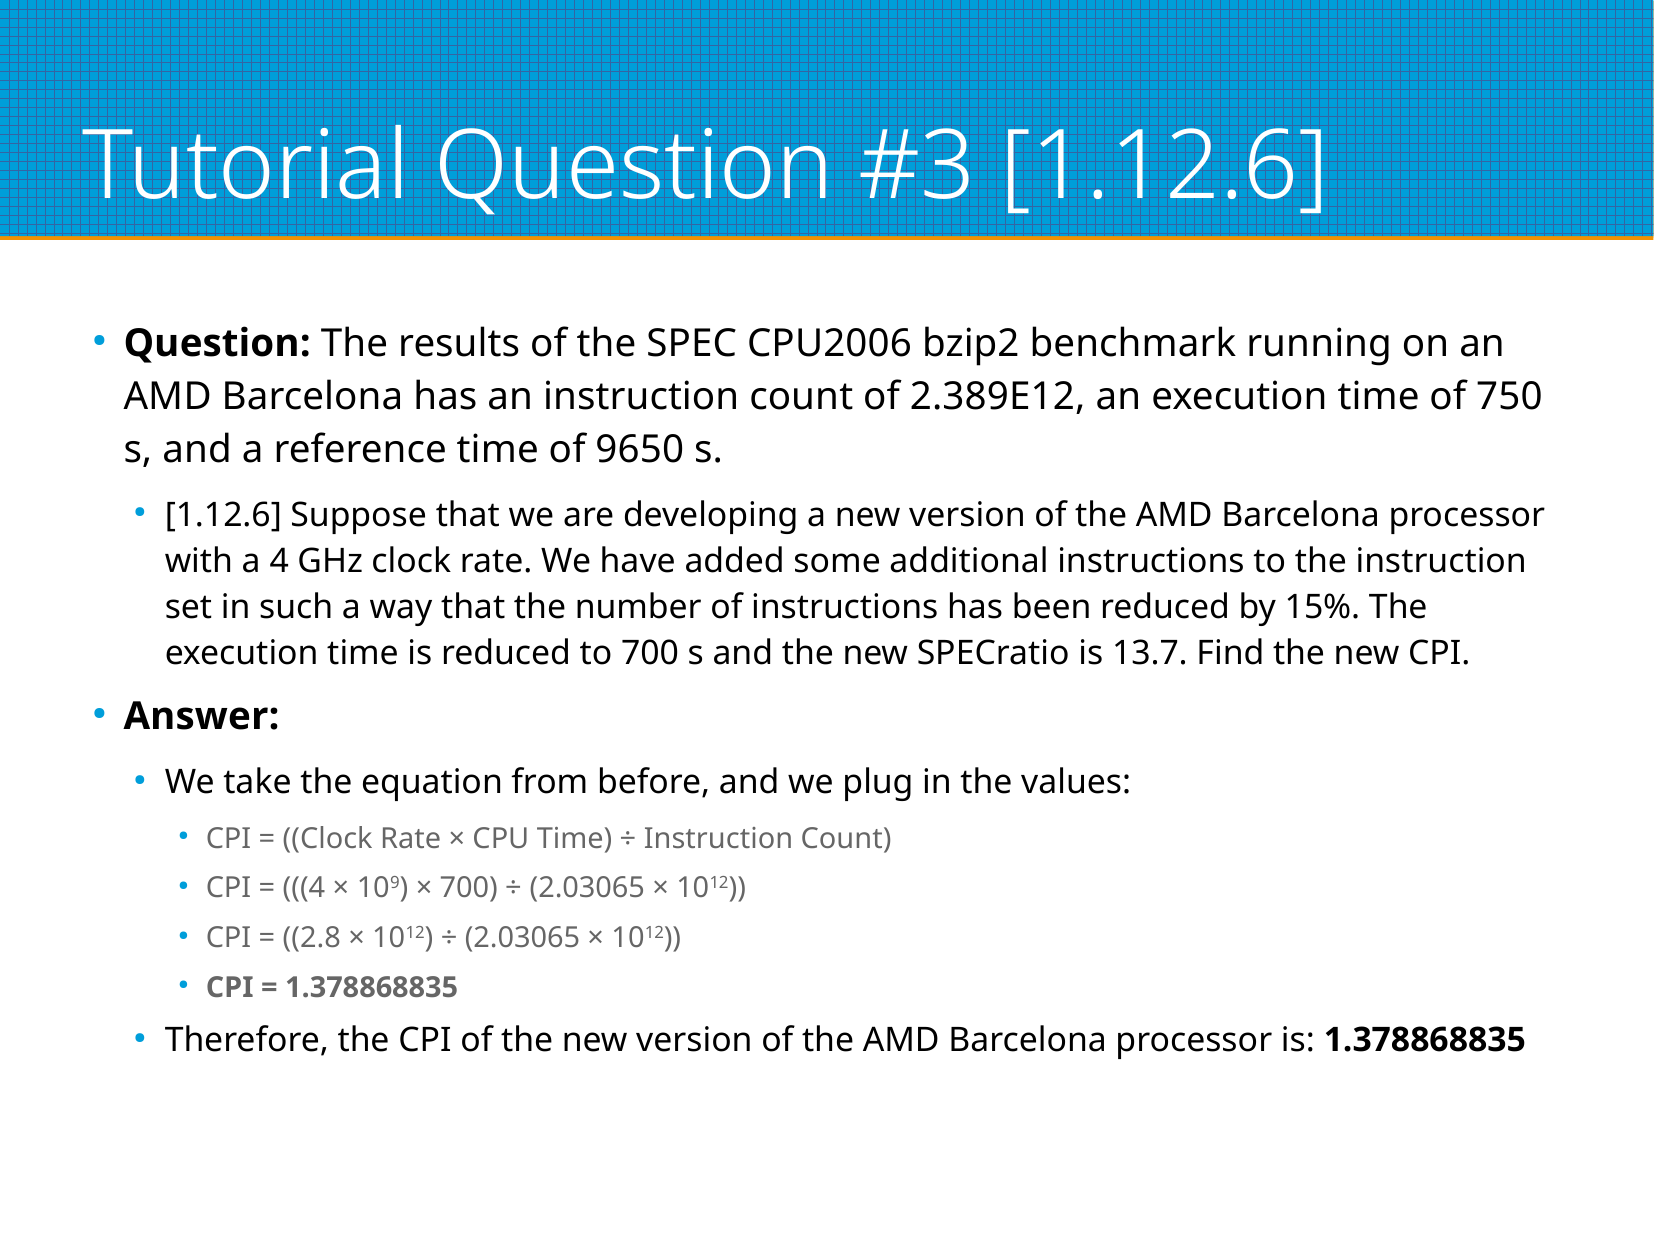

# Tutorial Question #3 [1.12.6]
Question: The results of the SPEC CPU2006 bzip2 benchmark running on an AMD Barcelona has an instruction count of 2.389E12, an execution time of 750 s, and a reference time of 9650 s.
[1.12.6] Suppose that we are developing a new version of the AMD Barcelona processor with a 4 GHz clock rate. We have added some additional instructions to the instruction set in such a way that the number of instructions has been reduced by 15%. The execution time is reduced to 700 s and the new SPECratio is 13.7. Find the new CPI.
Answer:
We take the equation from before, and we plug in the values:
CPI = ((Clock Rate × CPU Time) ÷ Instruction Count)
CPI = (((4 × 109) × 700) ÷ (2.03065 × 1012))
CPI = ((2.8 × 1012) ÷ (2.03065 × 1012))
CPI = 1.378868835
Therefore, the CPI of the new version of the AMD Barcelona processor is: 1.378868835